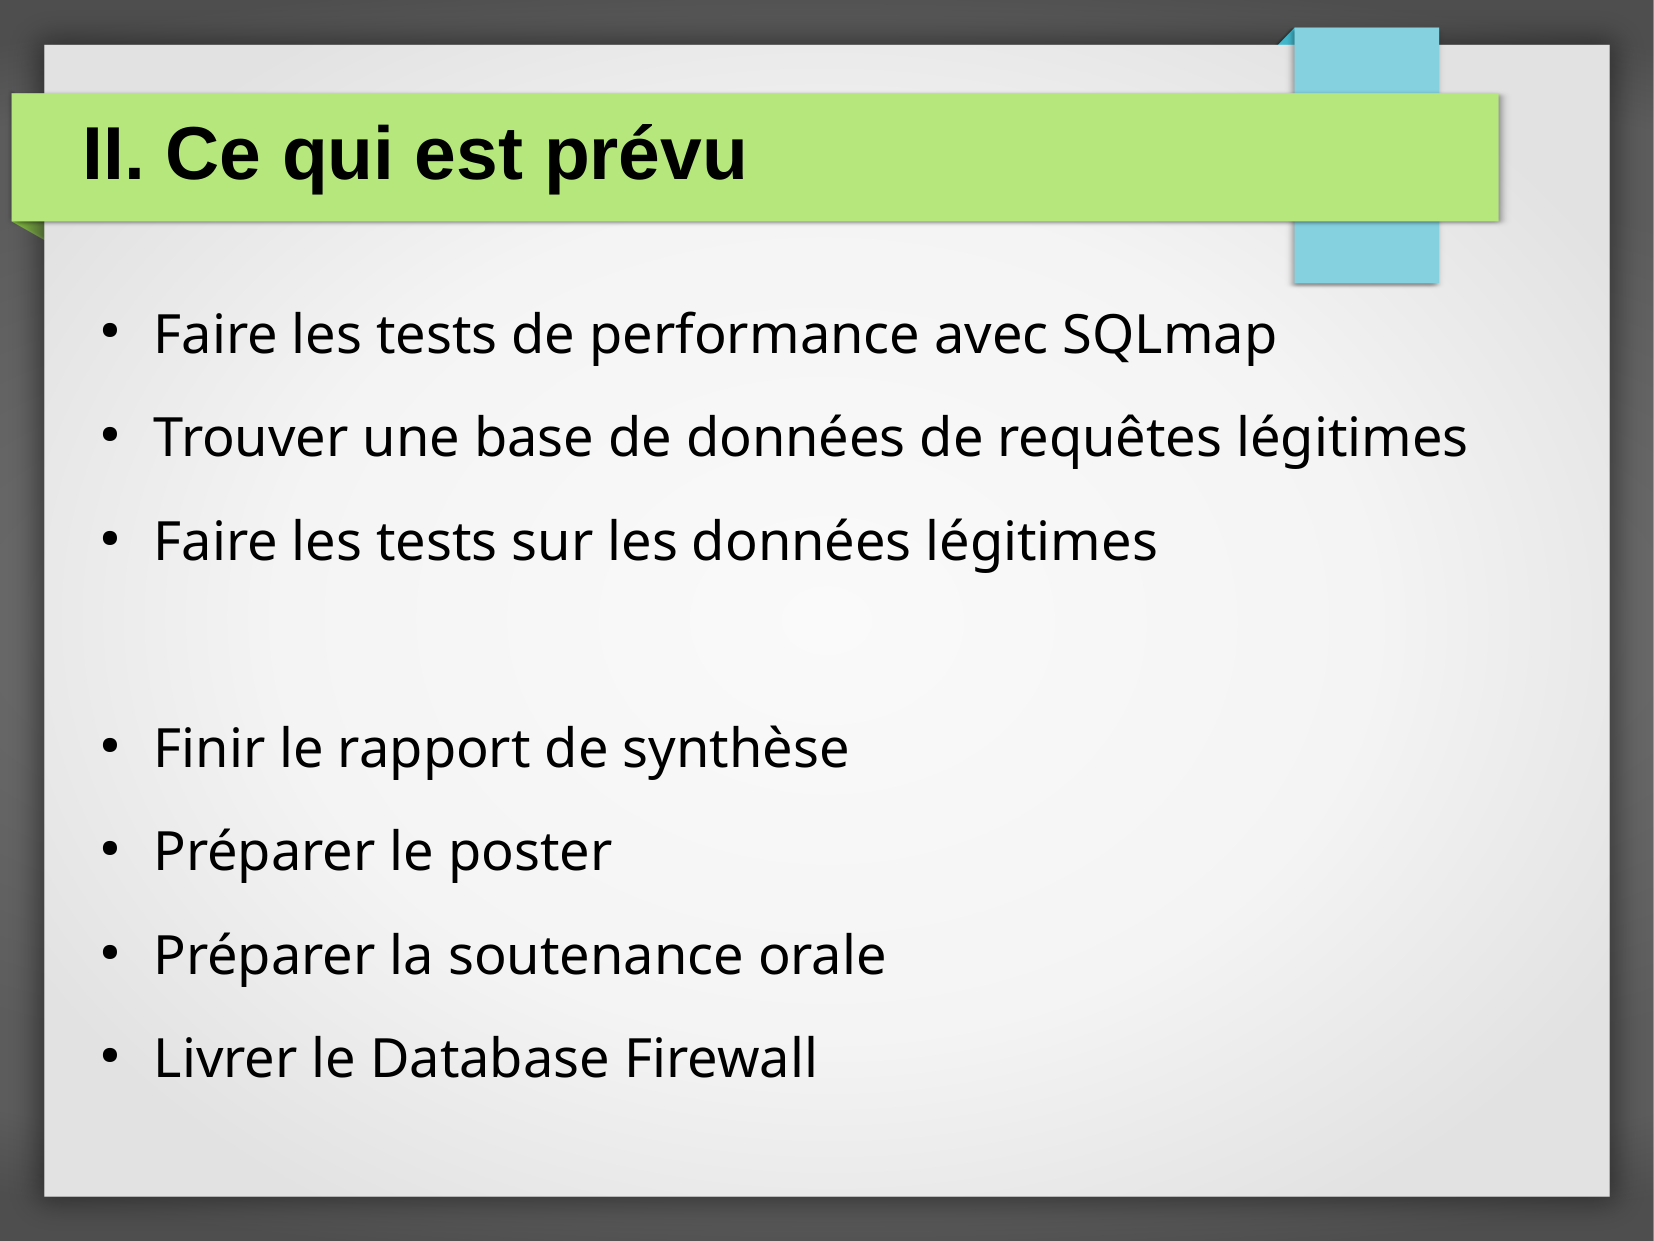

# II. Ce qui est prévu
Faire les tests de performance avec SQLmap
Trouver une base de données de requêtes légitimes
Faire les tests sur les données légitimes
Finir le rapport de synthèse
Préparer le poster
Préparer la soutenance orale
Livrer le Database Firewall